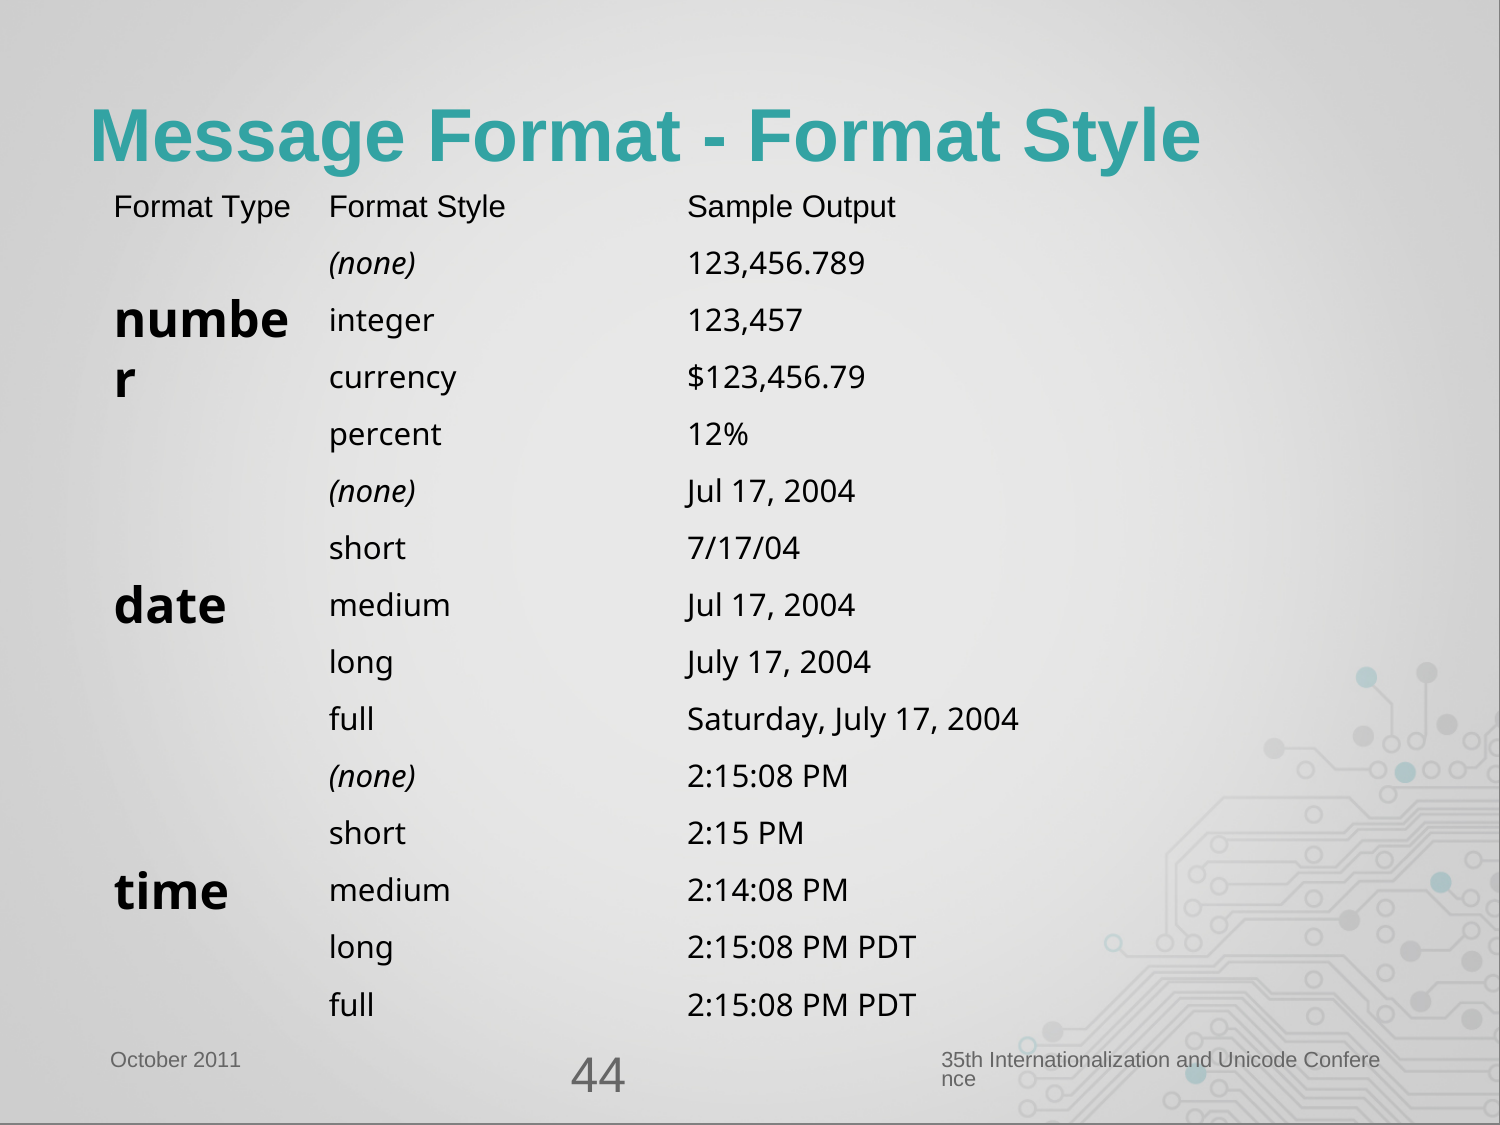

# Message Format - Format Style
| Format Type | Format Style | Sample Output |
| --- | --- | --- |
| number | (none) | 123,456.789 |
| | integer | 123,457 |
| | currency | $123,456.79 |
| | percent | 12% |
| date | (none) | Jul 17, 2004 |
| | short | 7/17/04 |
| | medium | Jul 17, 2004 |
| | long | July 17, 2004 |
| | full | Saturday, July 17, 2004 |
| time | (none) | 2:15:08 PM |
| | short | 2:15 PM |
| | medium | 2:14:08 PM |
| | long | 2:15:08 PM PDT |
| | full | 2:15:08 PM PDT |
October 2011
44
35th Internationalization and Unicode Conference